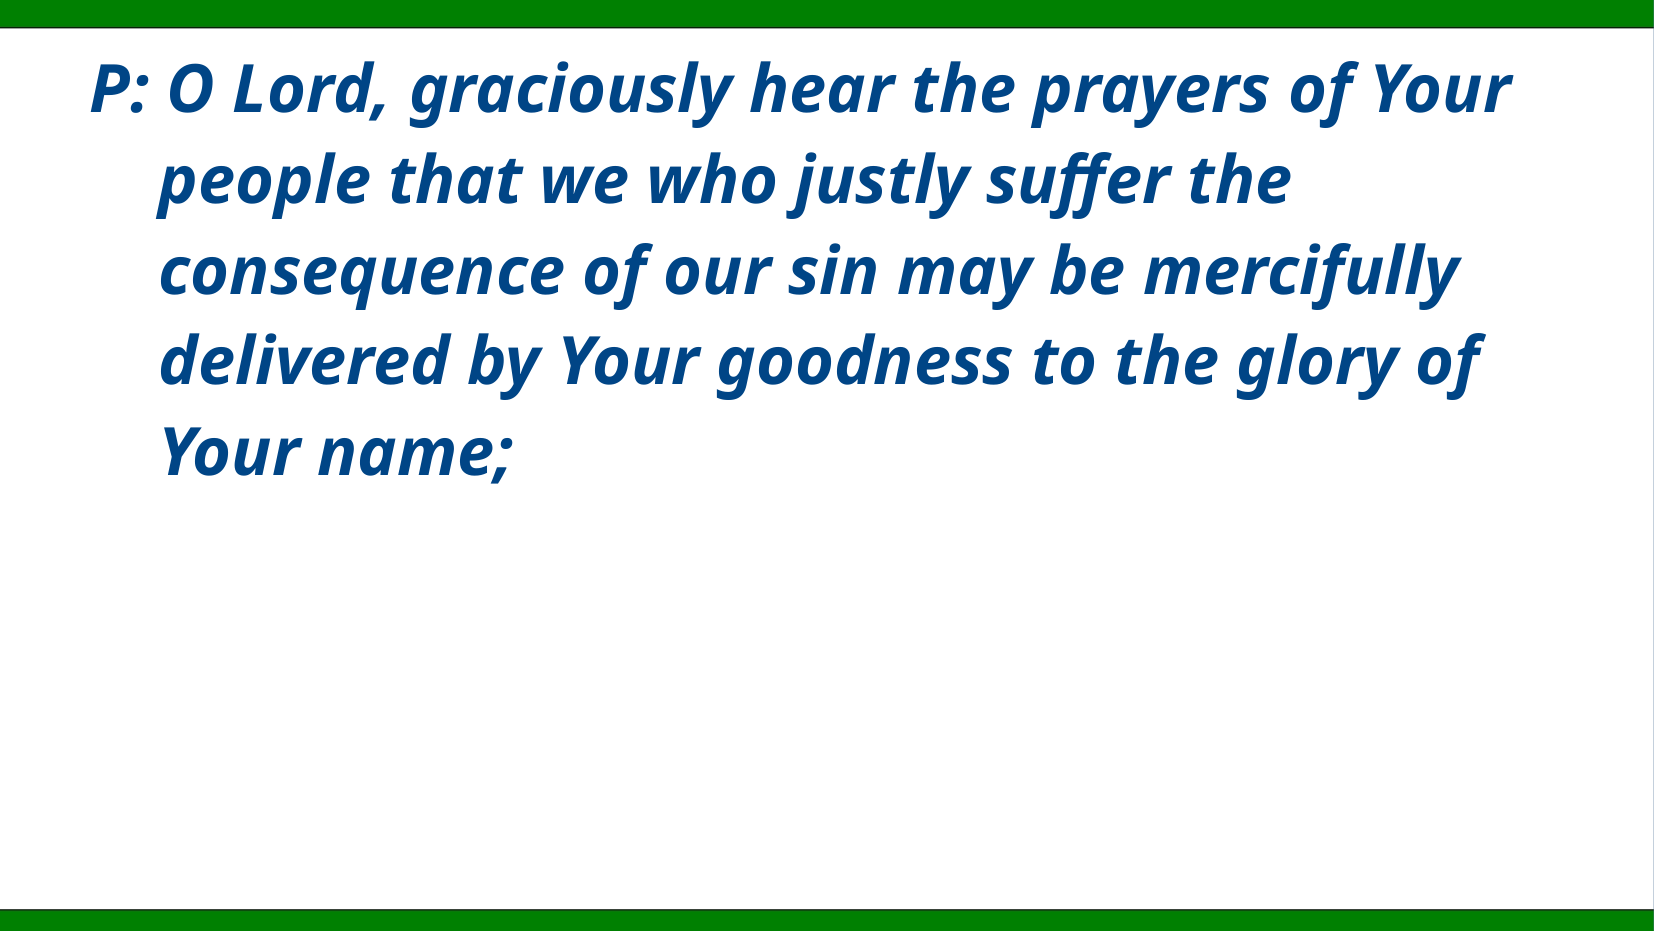

P: 	O Lord, graciously hear the prayers of Your
 people that we who justly suffer the
 consequence of our sin may be mercifully
 delivered by Your goodness to the glory of
 Your name;